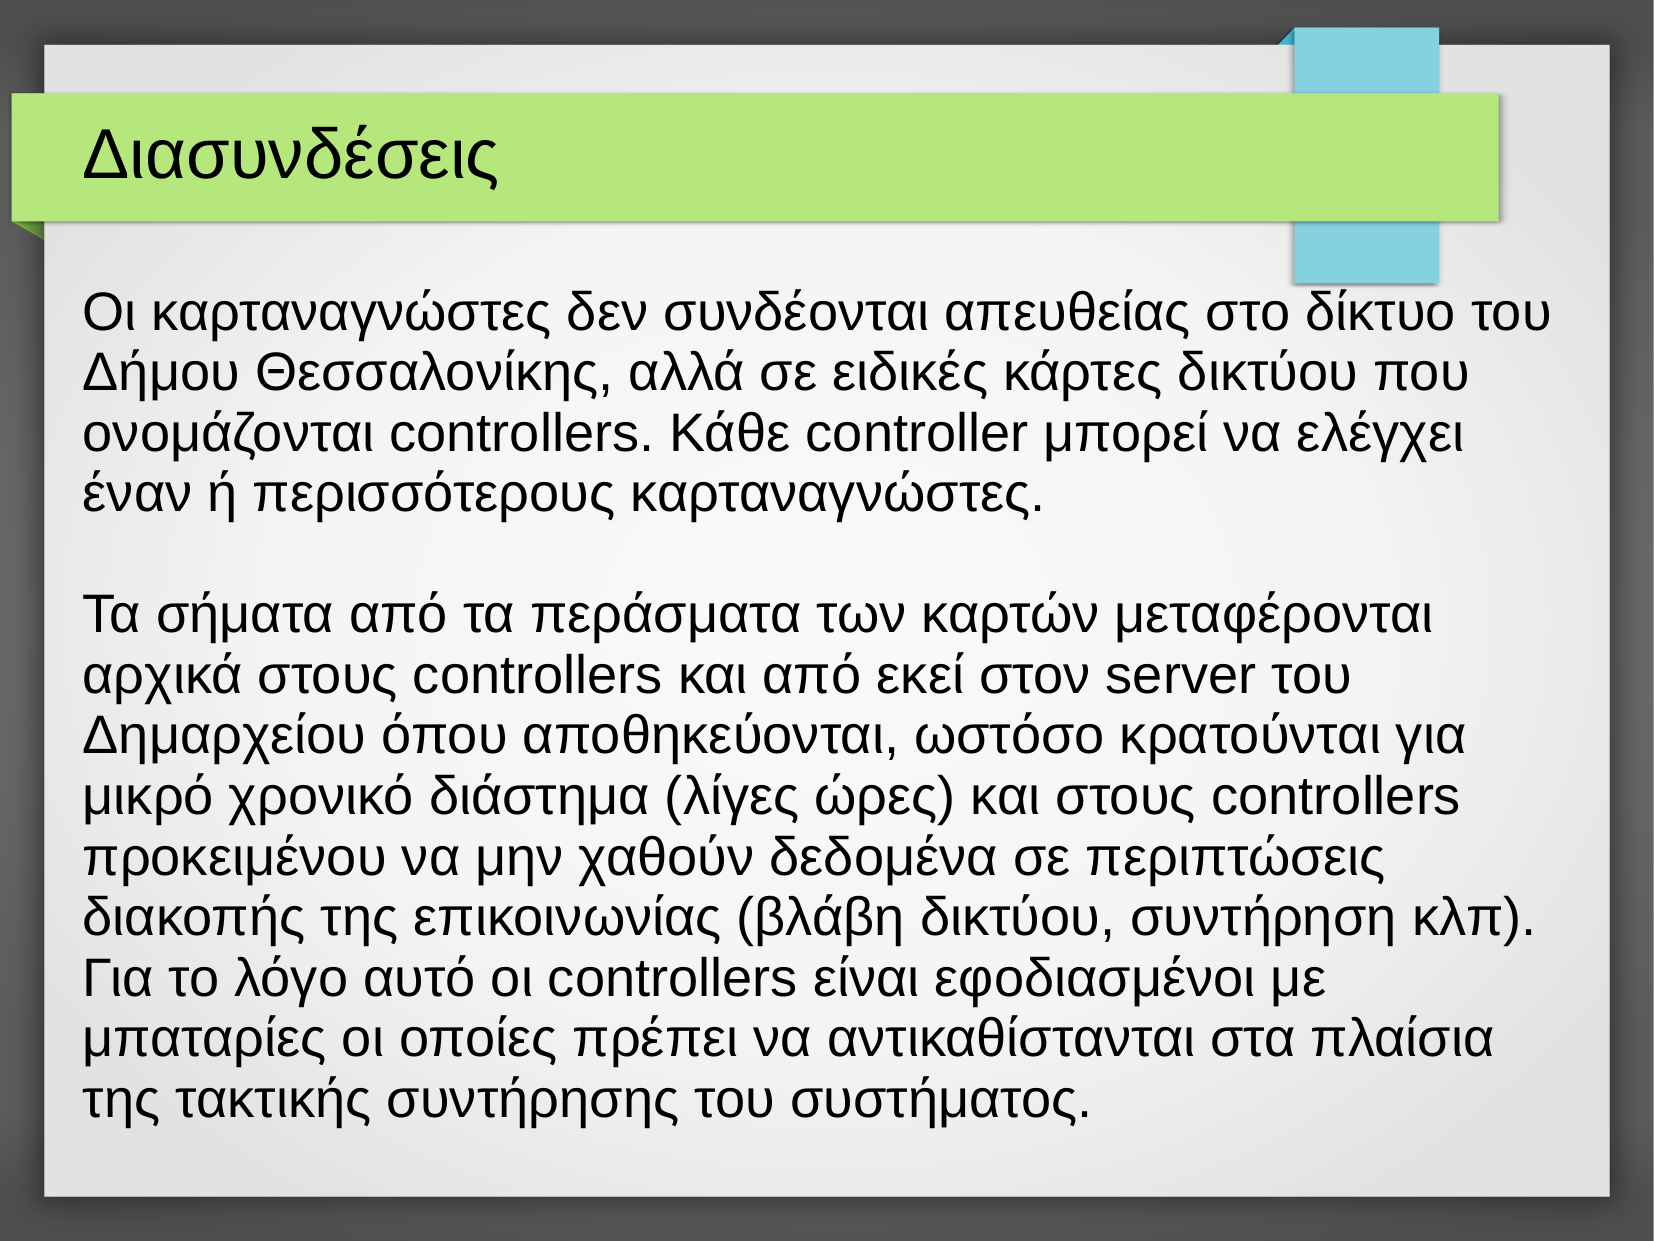

Διασυνδέσεις
# Οι καρταναγνώστες δεν συνδέονται απευθείας στο δίκτυο του Δήμου Θεσσαλονίκης, αλλά σε ειδικές κάρτες δικτύου που ονομάζονται controllers. Κάθε controller μπορεί να ελέγχει έναν ή περισσότερους καρταναγνώστες.
Τα σήματα από τα περάσματα των καρτών μεταφέρονται αρχικά στους controllers και από εκεί στον server του Δημαρχείου όπου αποθηκεύονται, ωστόσο κρατούνται για μικρό χρονικό διάστημα (λίγες ώρες) και στους controllers προκειμένου να μην χαθούν δεδομένα σε περιπτώσεις διακοπής της επικοινωνίας (βλάβη δικτύου, συντήρηση κλπ). Για το λόγο αυτό οι controllers είναι εφοδιασμένοι με μπαταρίες οι οποίες πρέπει να αντικαθίστανται στα πλαίσια της τακτικής συντήρησης του συστήματος.